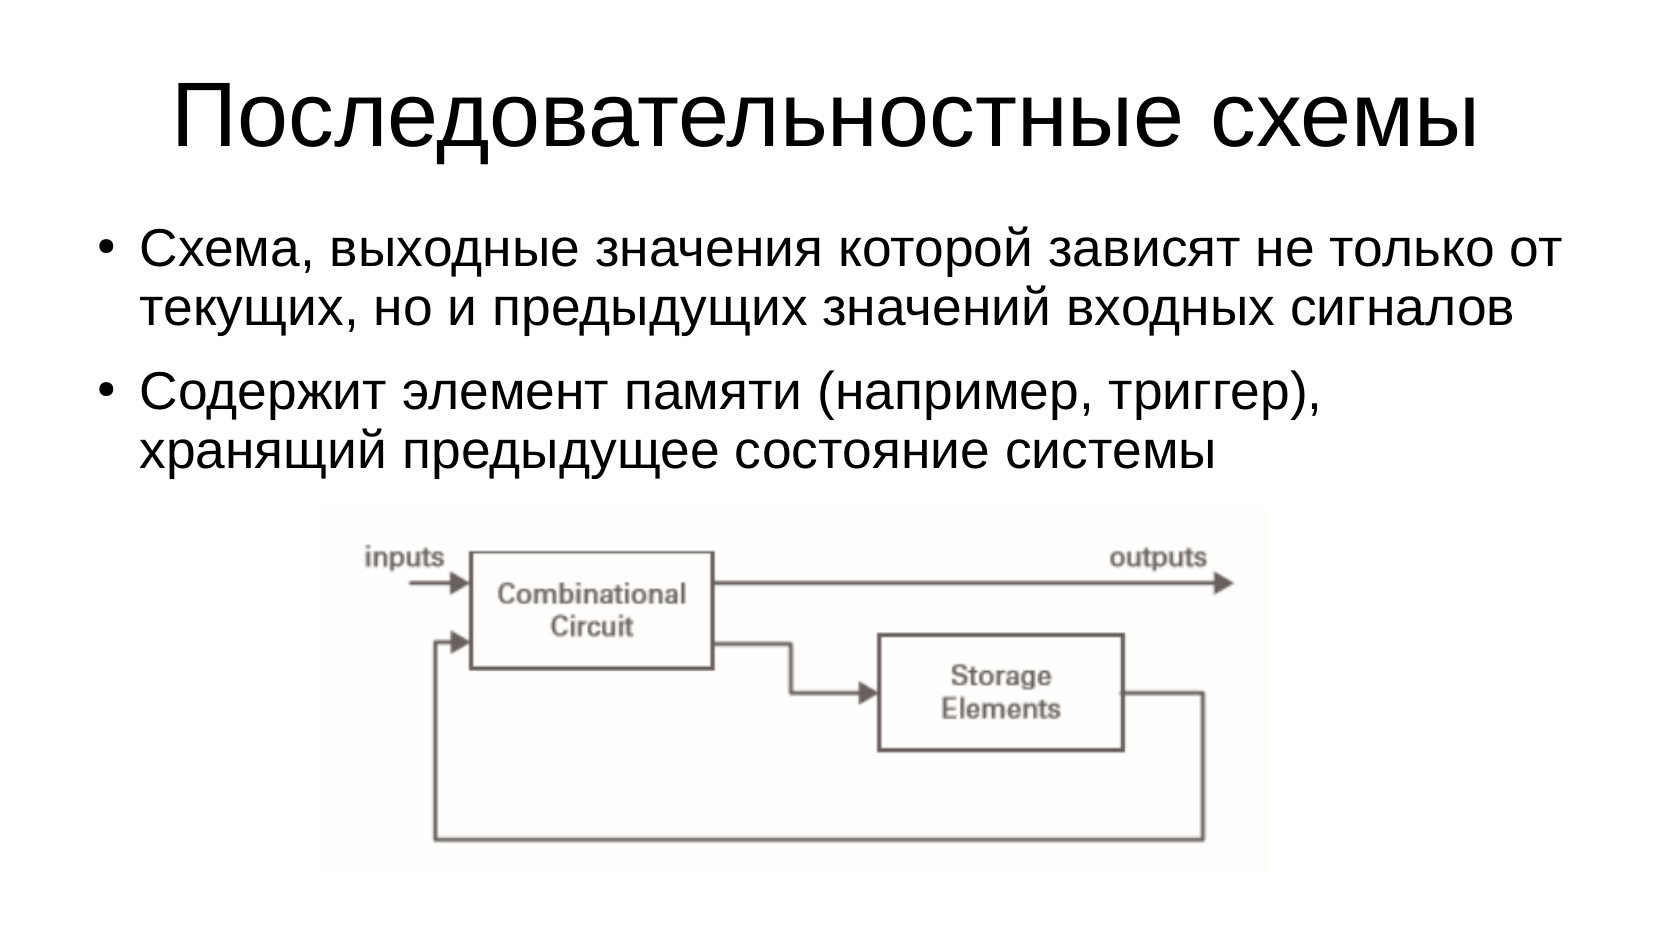

# Последовательностные схемы
Схема, выходные значения которой зависят не только от текущих, но и предыдущих значений входных сигналов
Содержит элемент памяти (например, триггер), хранящий предыдущее состояние системы